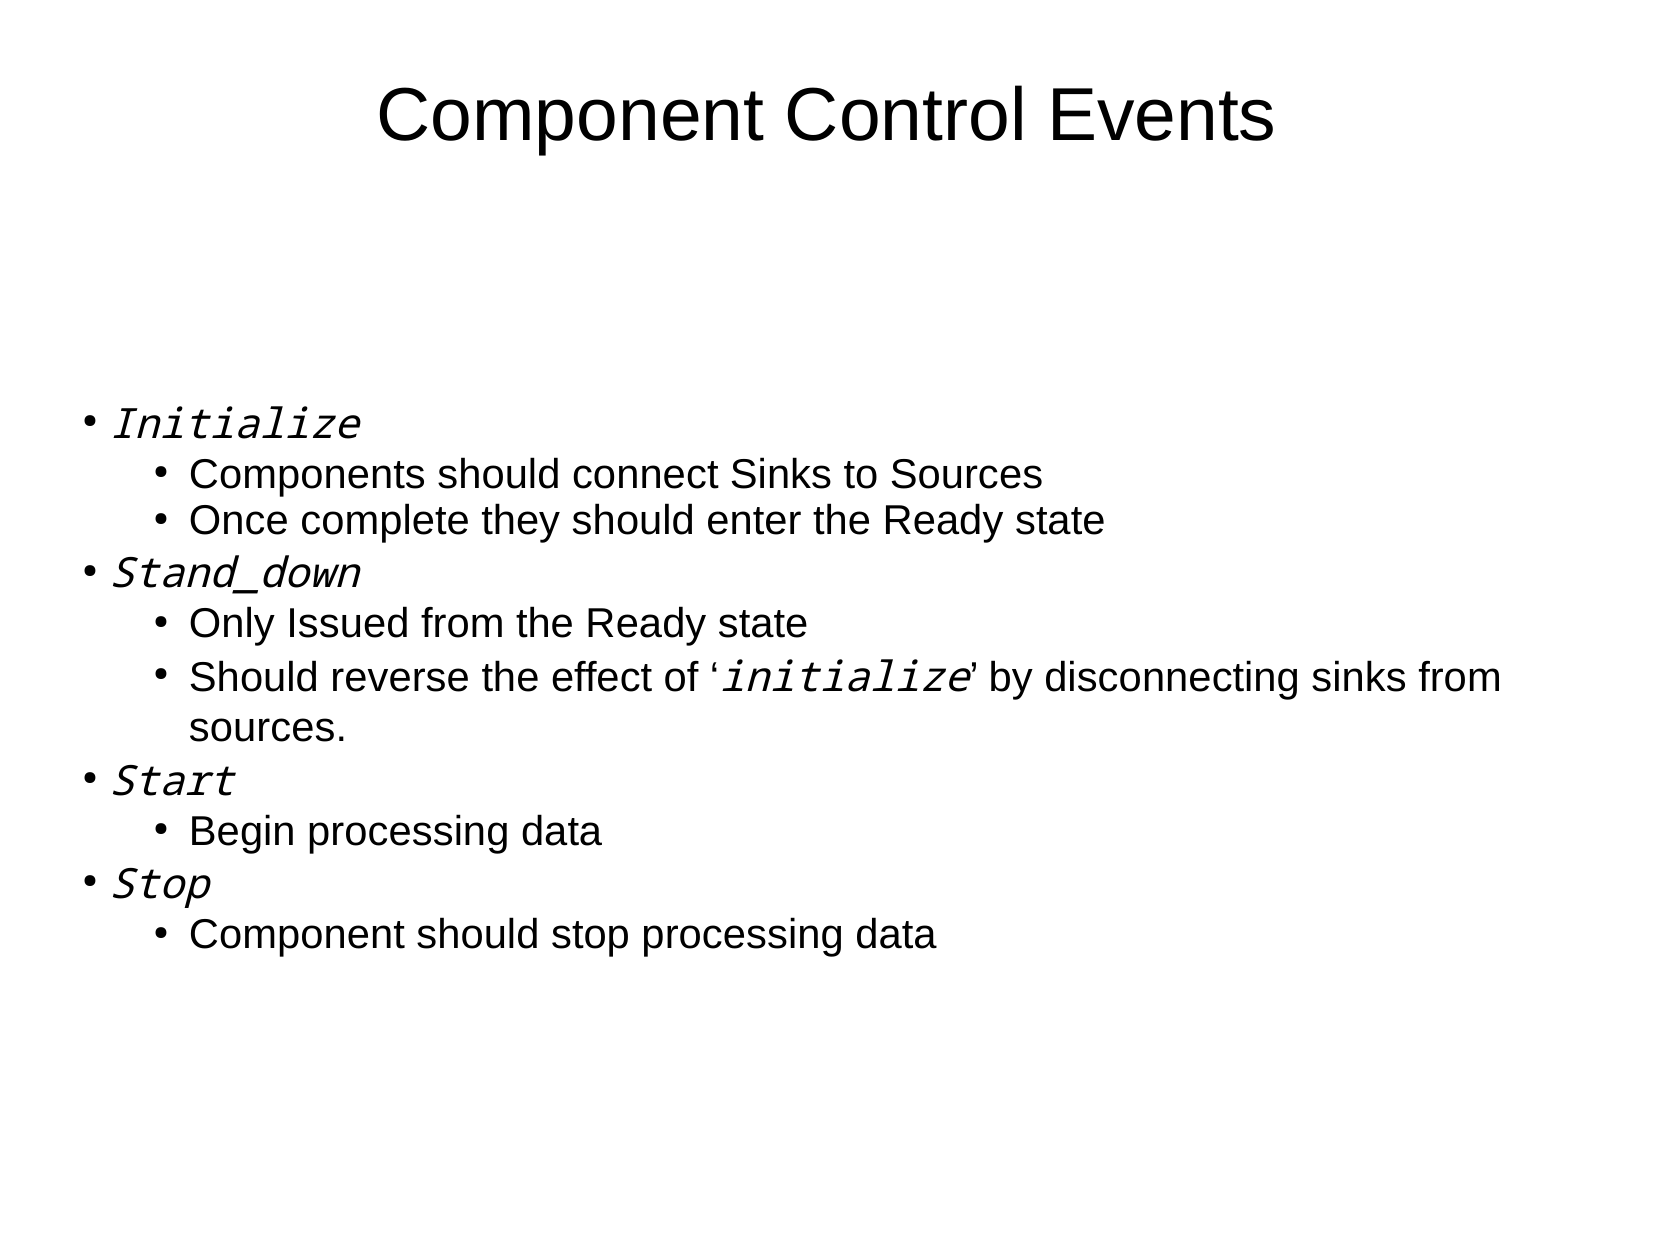

# Component Control Events
 Initialize
Components should connect Sinks to Sources
Once complete they should enter the Ready state
 Stand_down
Only Issued from the Ready state
Should reverse the effect of ‘initialize’ by disconnecting sinks from sources.
 Start
Begin processing data
 Stop
Component should stop processing data